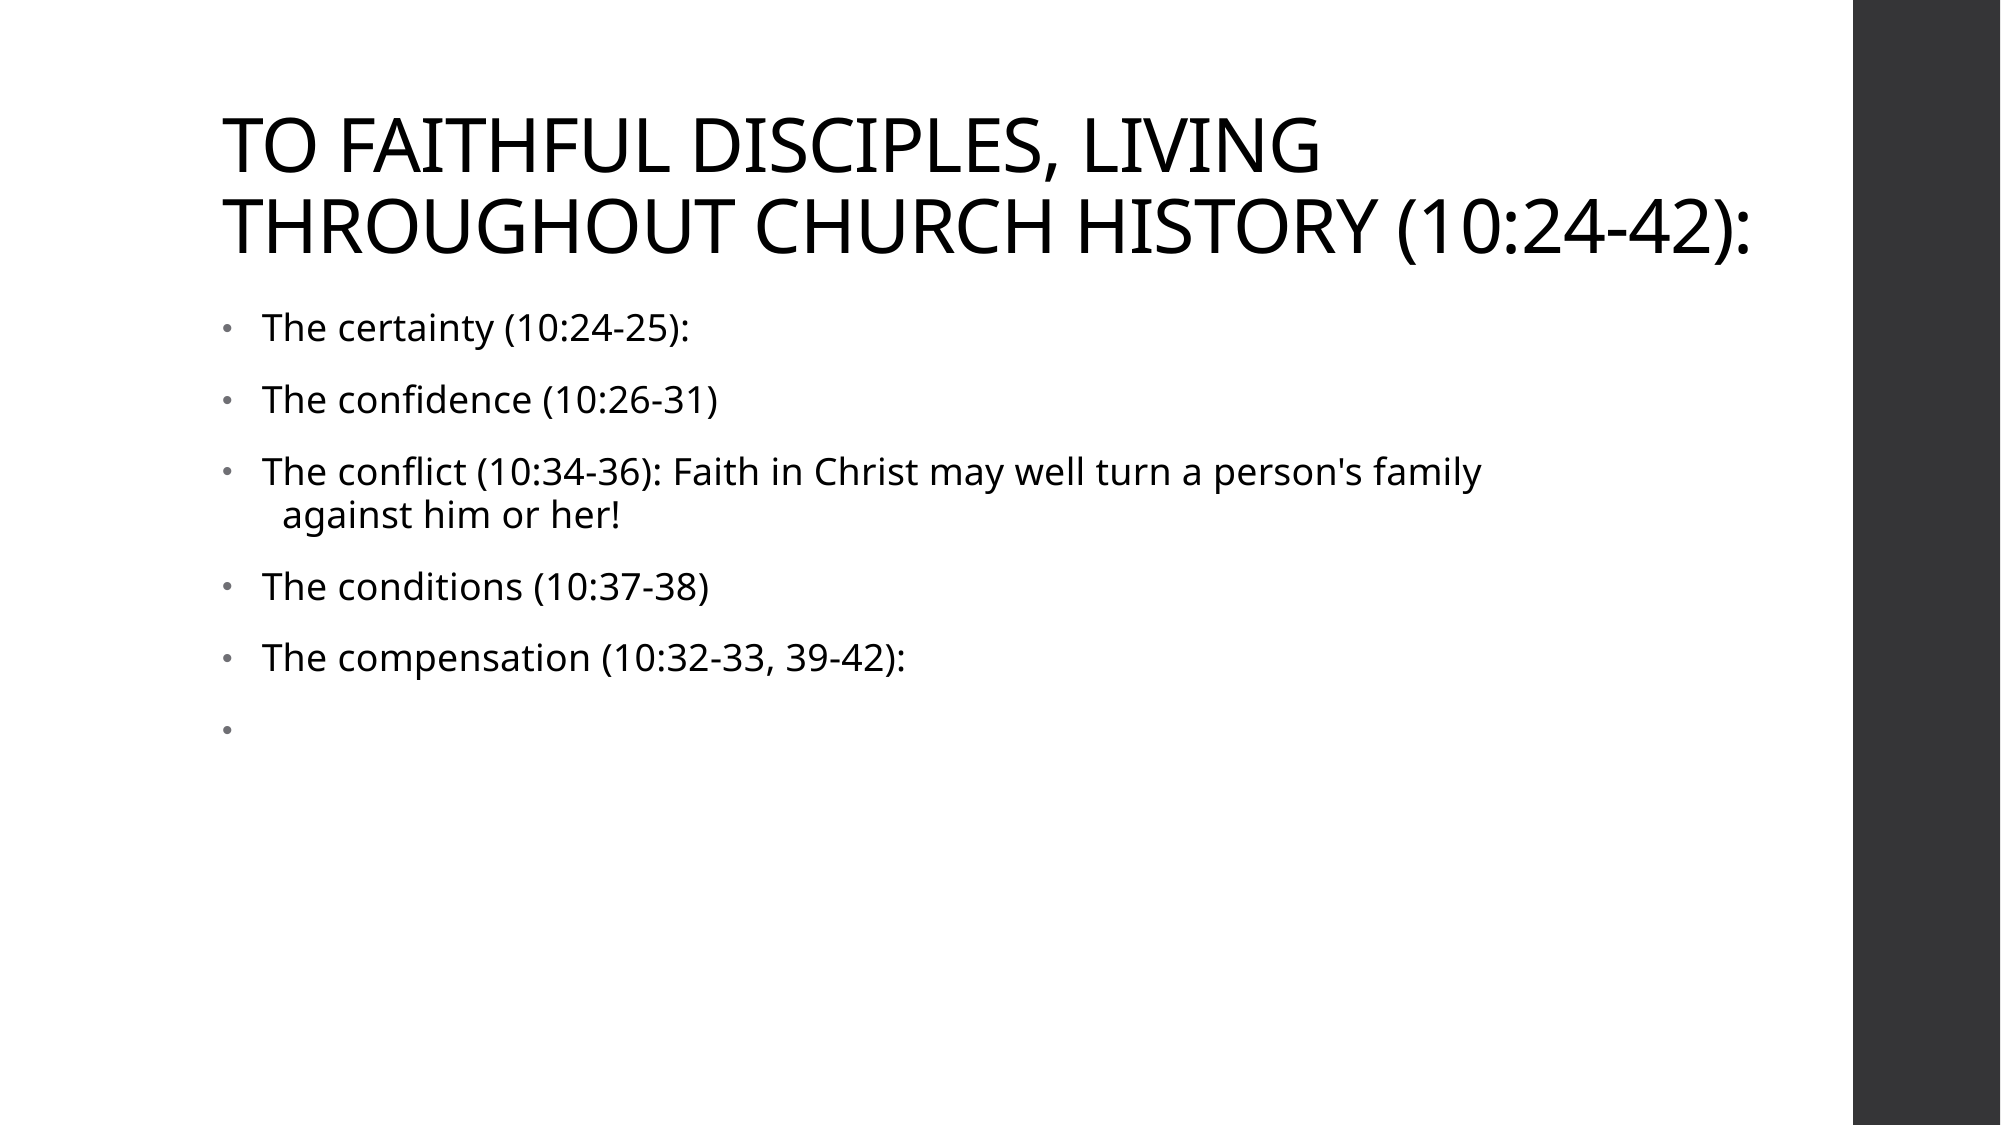

# TO FAITHFUL DISCIPLES, LIVING THROUGHOUT CHURCH HISTORY (10:24-42):
 The certainty (10:24-25):
 The confidence (10:26-31)
 The conflict (10:34-36): Faith in Christ may well turn a person's family against him or her!
 The conditions (10:37-38)
 The compensation (10:32-33, 39-42):